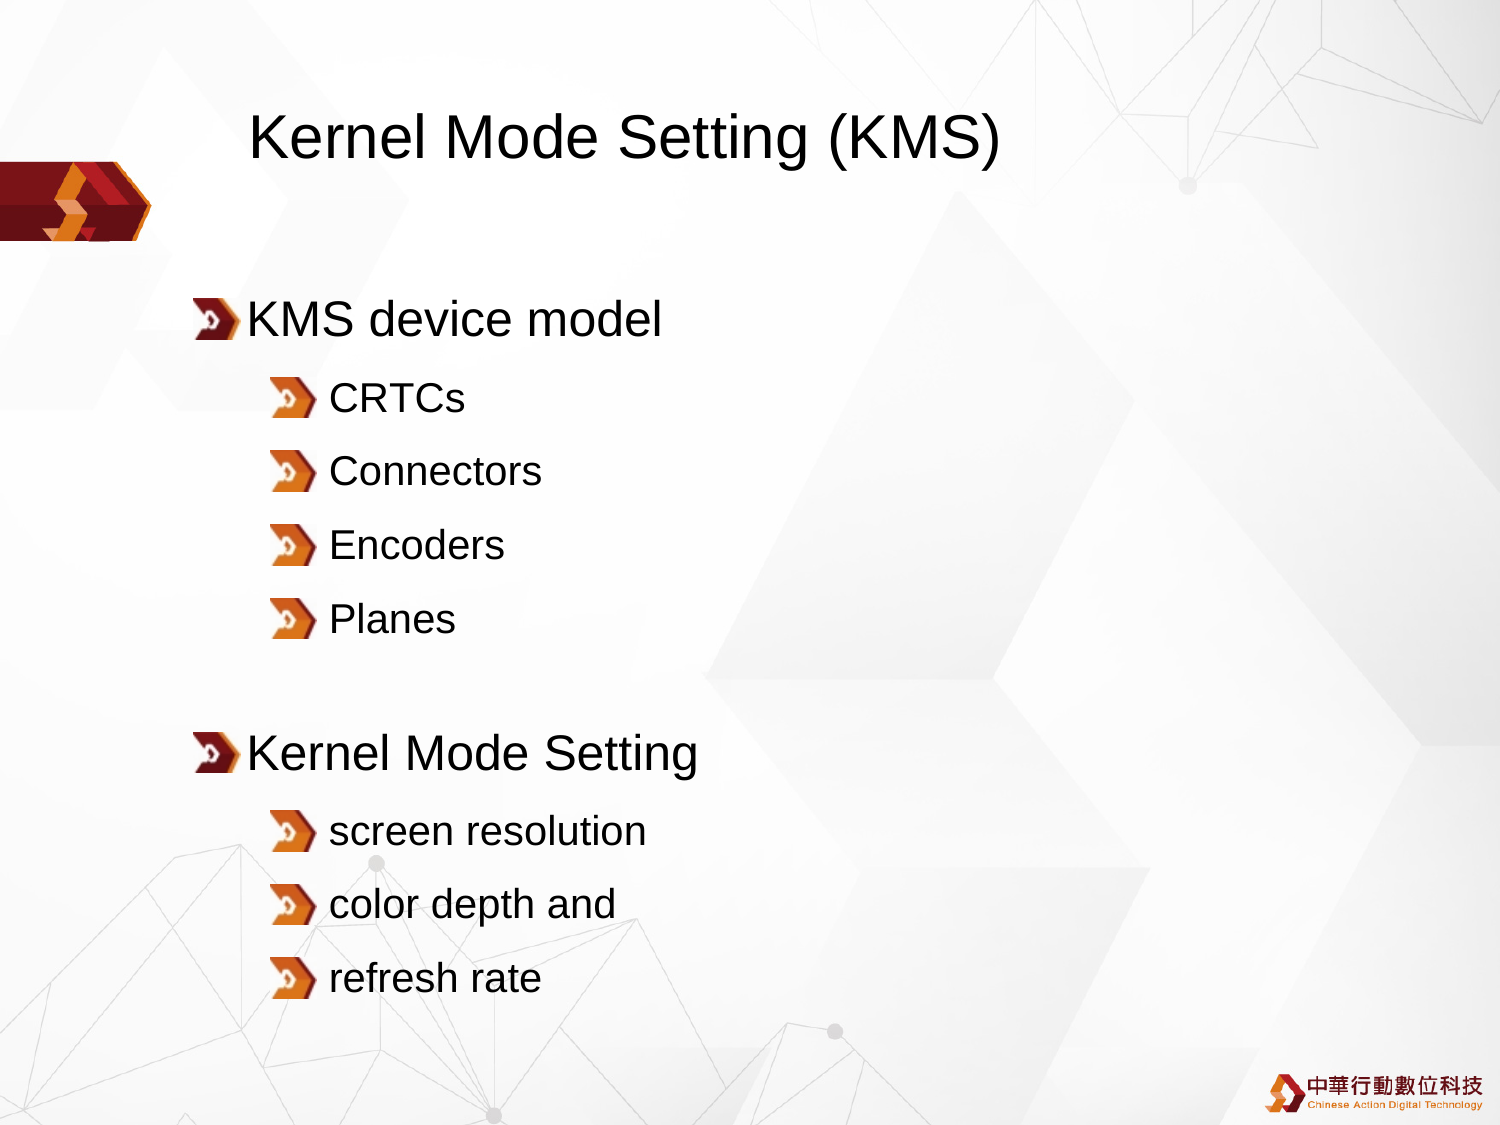

# Kernel Mode Setting (KMS)
KMS device model
 CRTCs
 Connectors
 Encoders
 Planes
Kernel Mode Setting
 screen resolution
 color depth and
 refresh rate